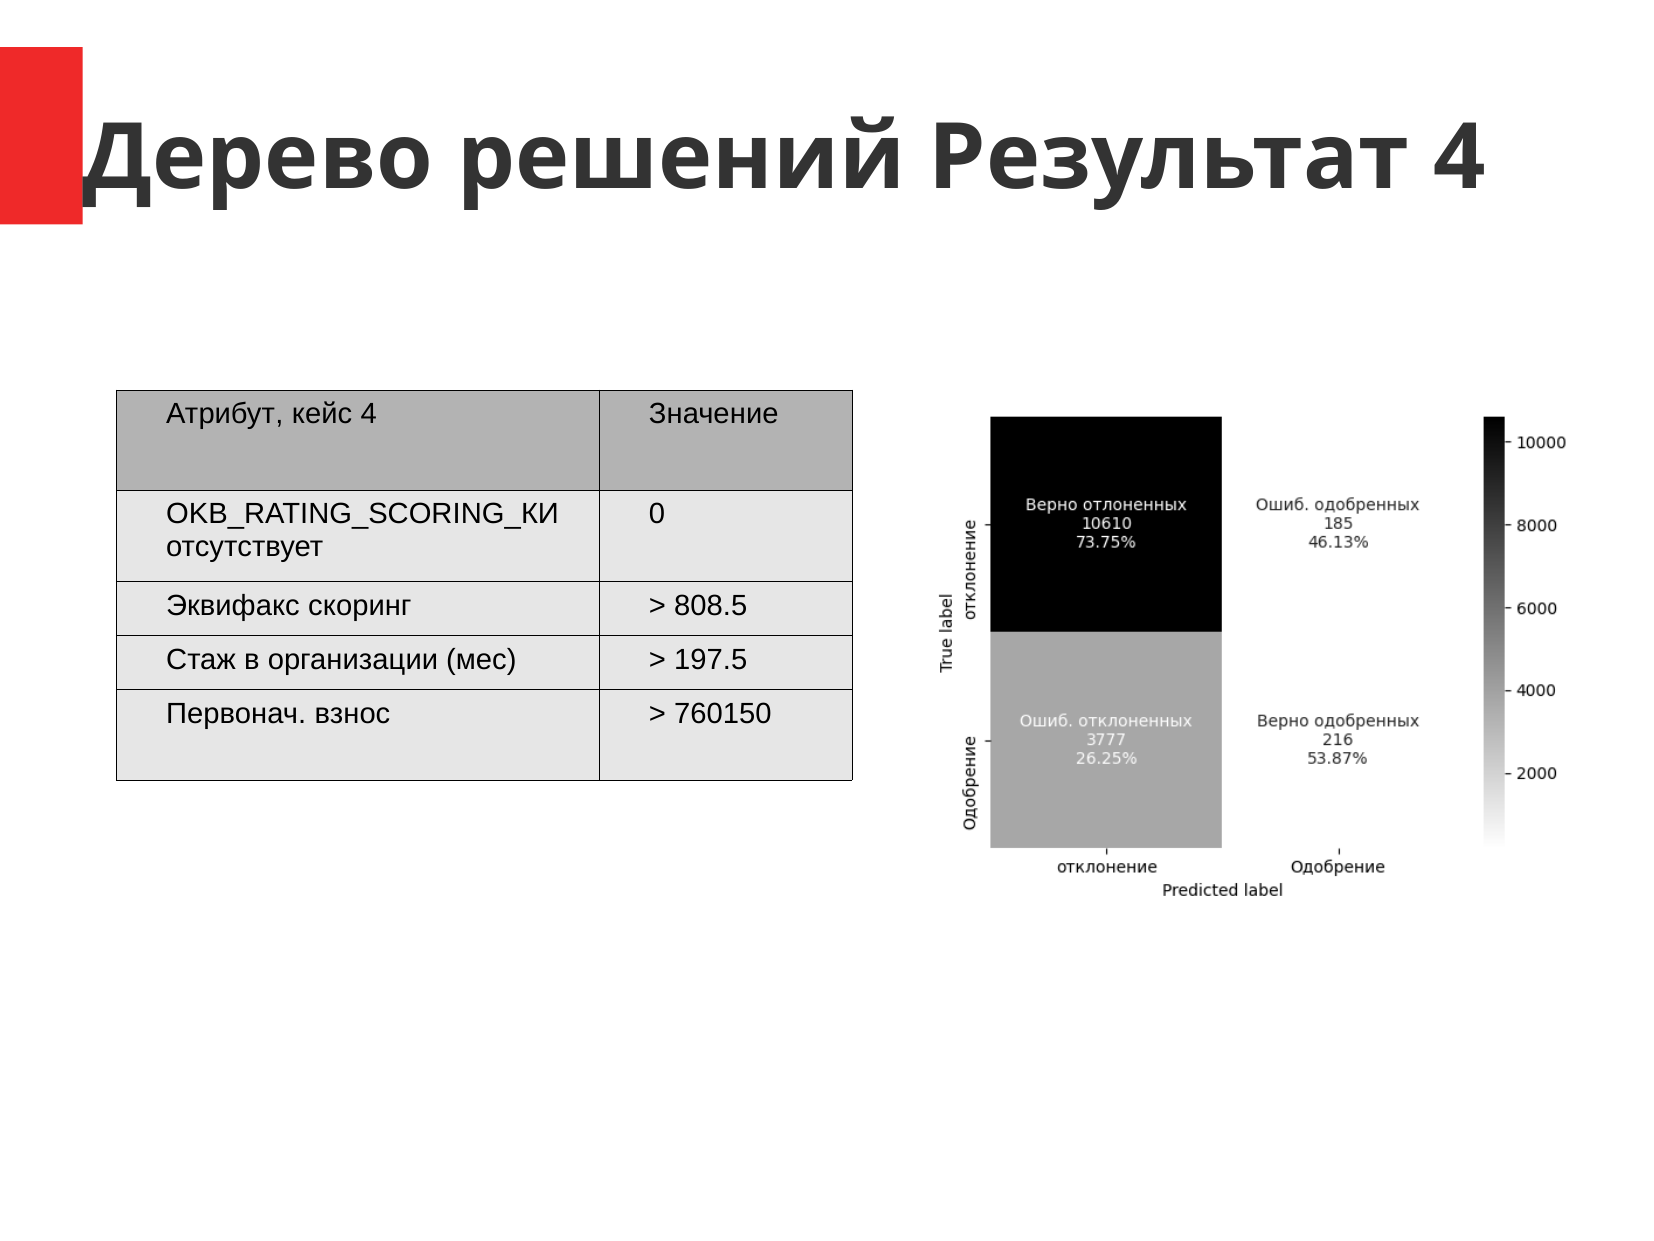

# Дерево решений Результат 4
| Атрибут, кейс 4 | Значение |
| --- | --- |
| OKB\_RATING\_SCORING\_КИ отсутствует | 0 |
| Эквифакс скоринг | > 808.5 |
| Стаж в организации (мес) | > 197.5 |
| Первонач. взнос | > 760150 |